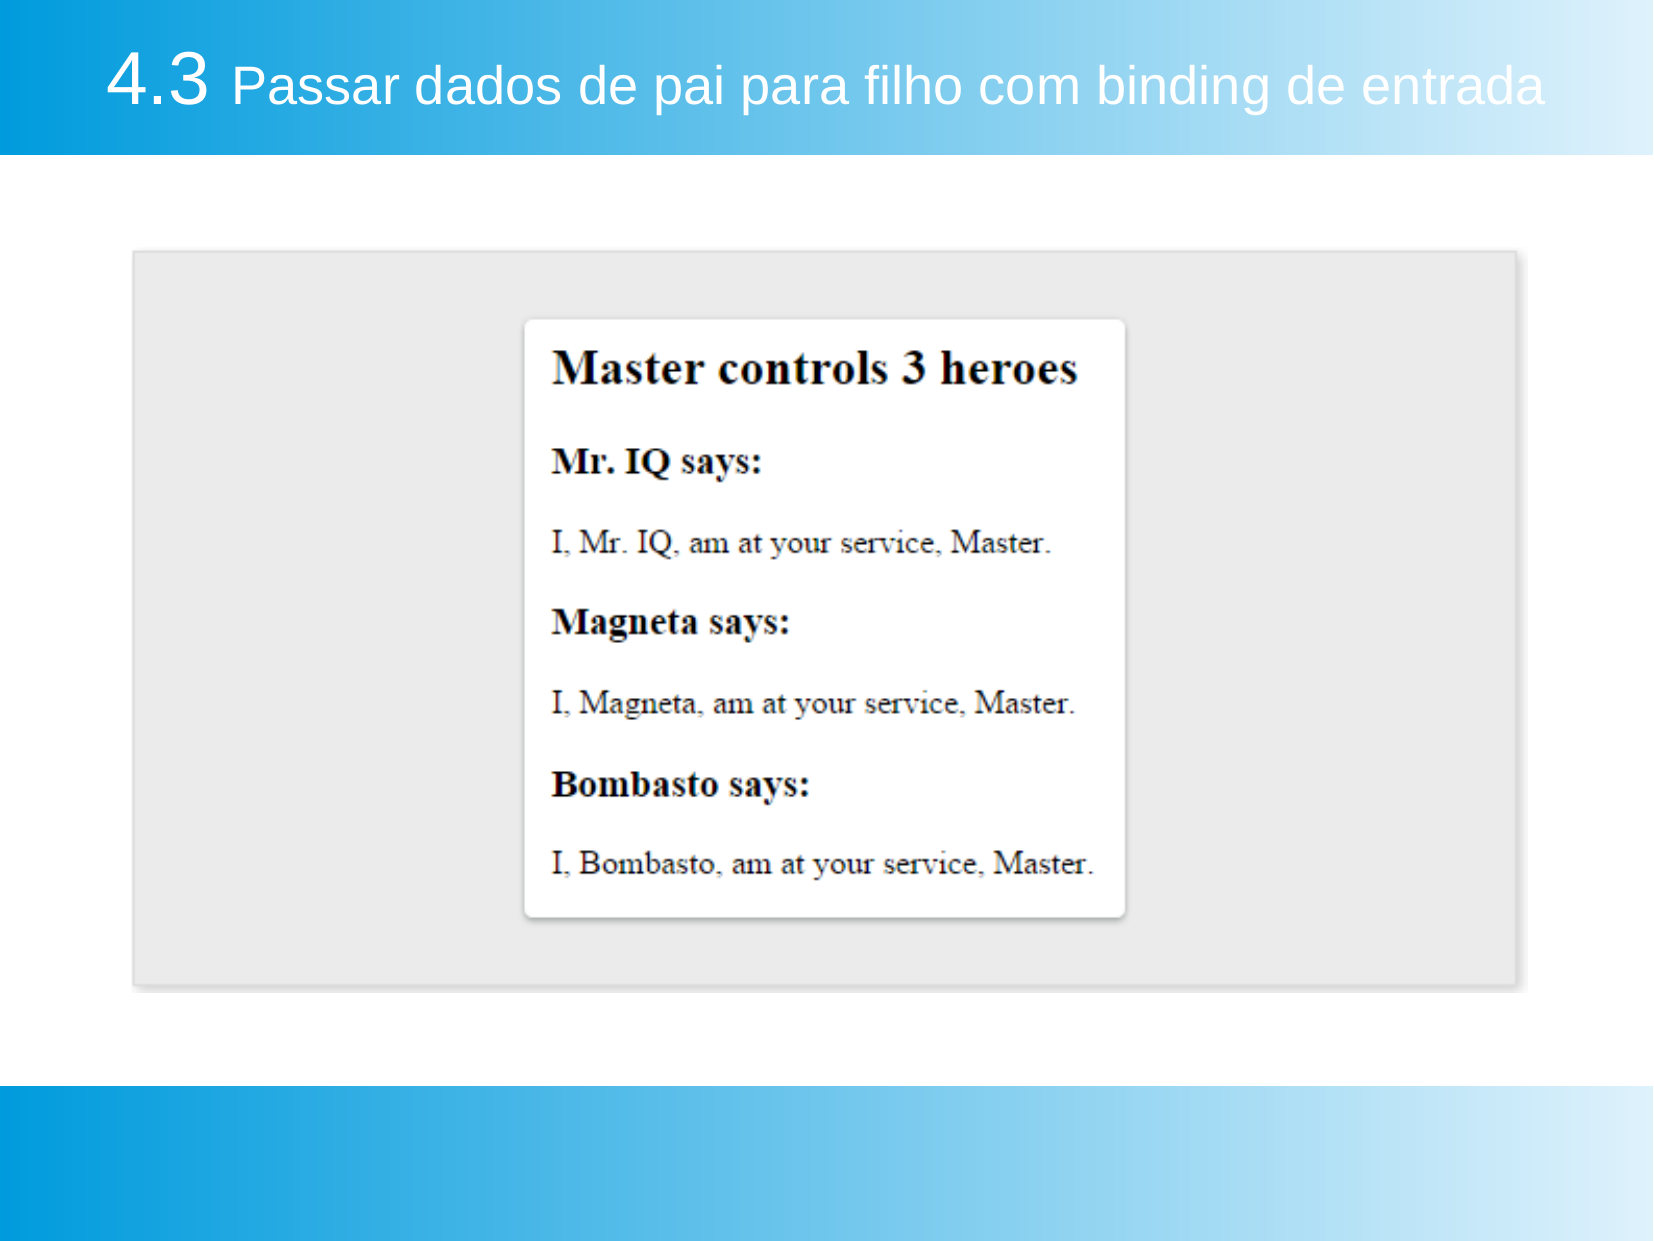

# 4.3 Passar dados de pai para filho com binding de entrada